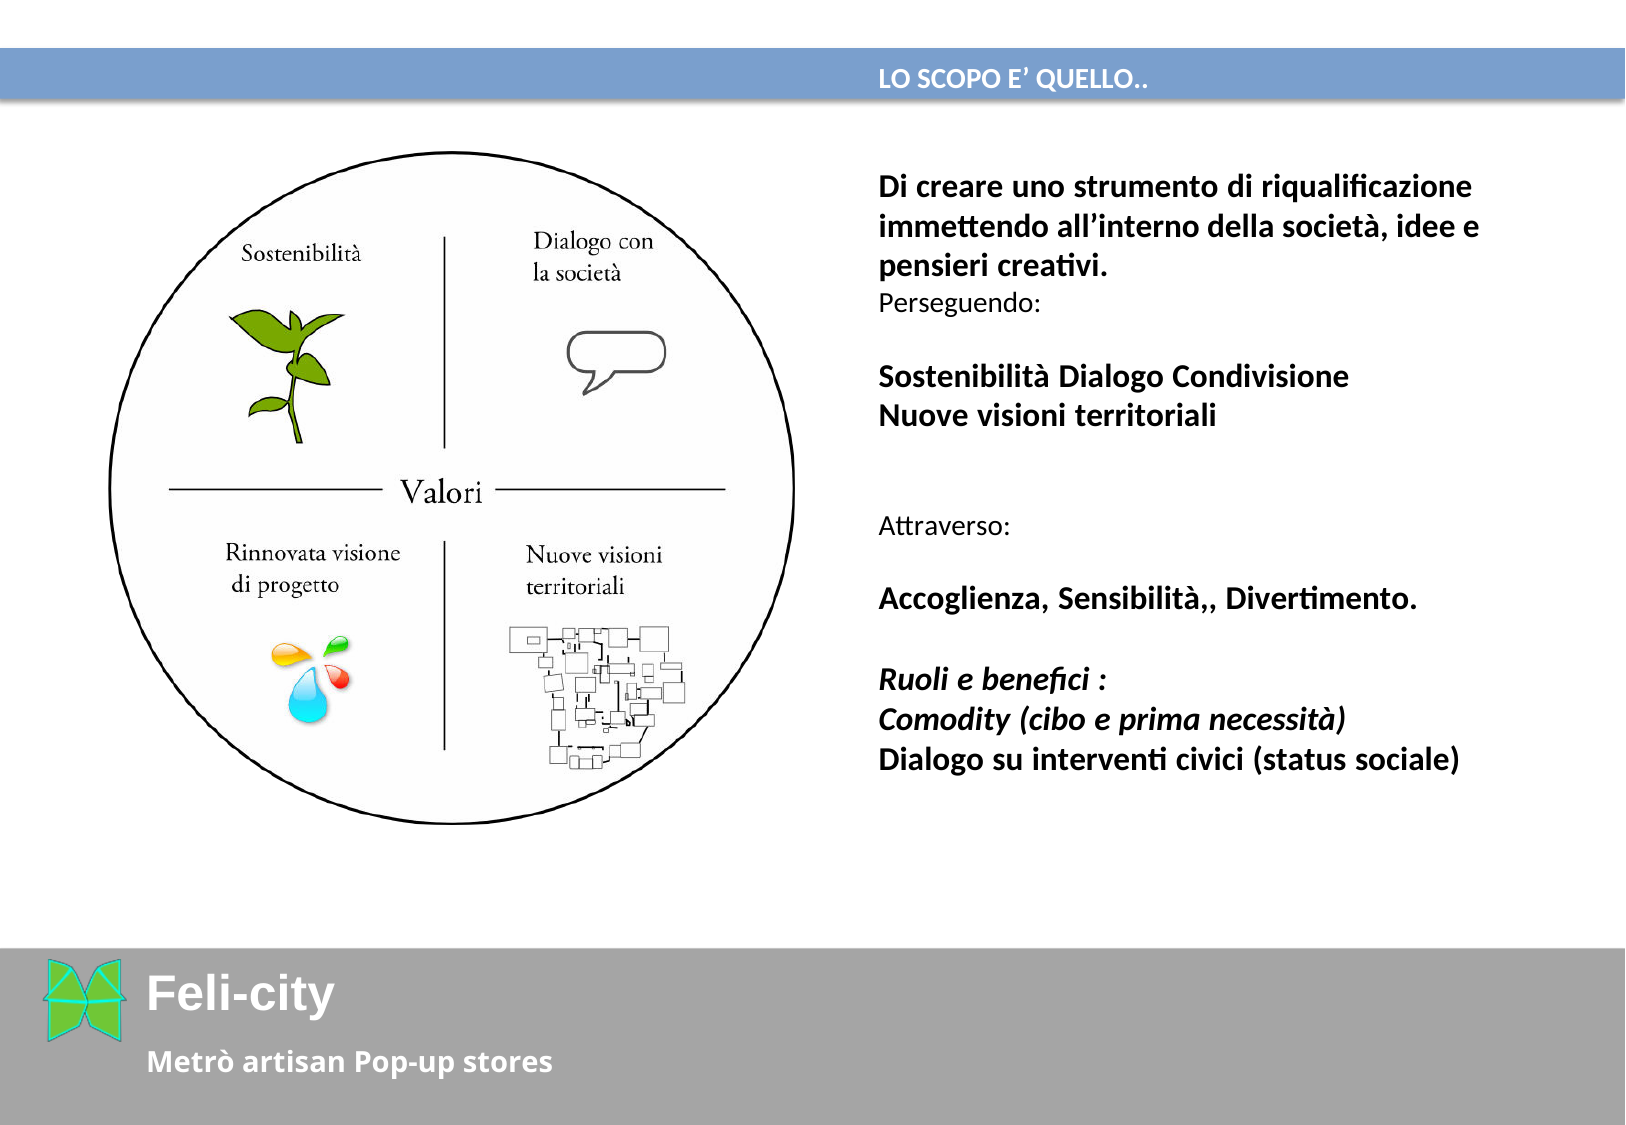

LO SCOPO E’ QUELLO..
Di creare uno strumento di riqualificazione immettendo all’interno della società, idee e pensieri creativi.
Perseguendo:
Sostenibilità Dialogo Condivisione
Nuove visioni territoriali
Attraverso:
Accoglienza, Sensibilità,, Divertimento.
Ruoli e benefici :
Comodity (cibo e prima necessità)
Dialogo su interventi civici (status sociale)
Feli-city
Laboratori per il community sharing artisan design
Feli-city
Metrò artisan Pop-up stores